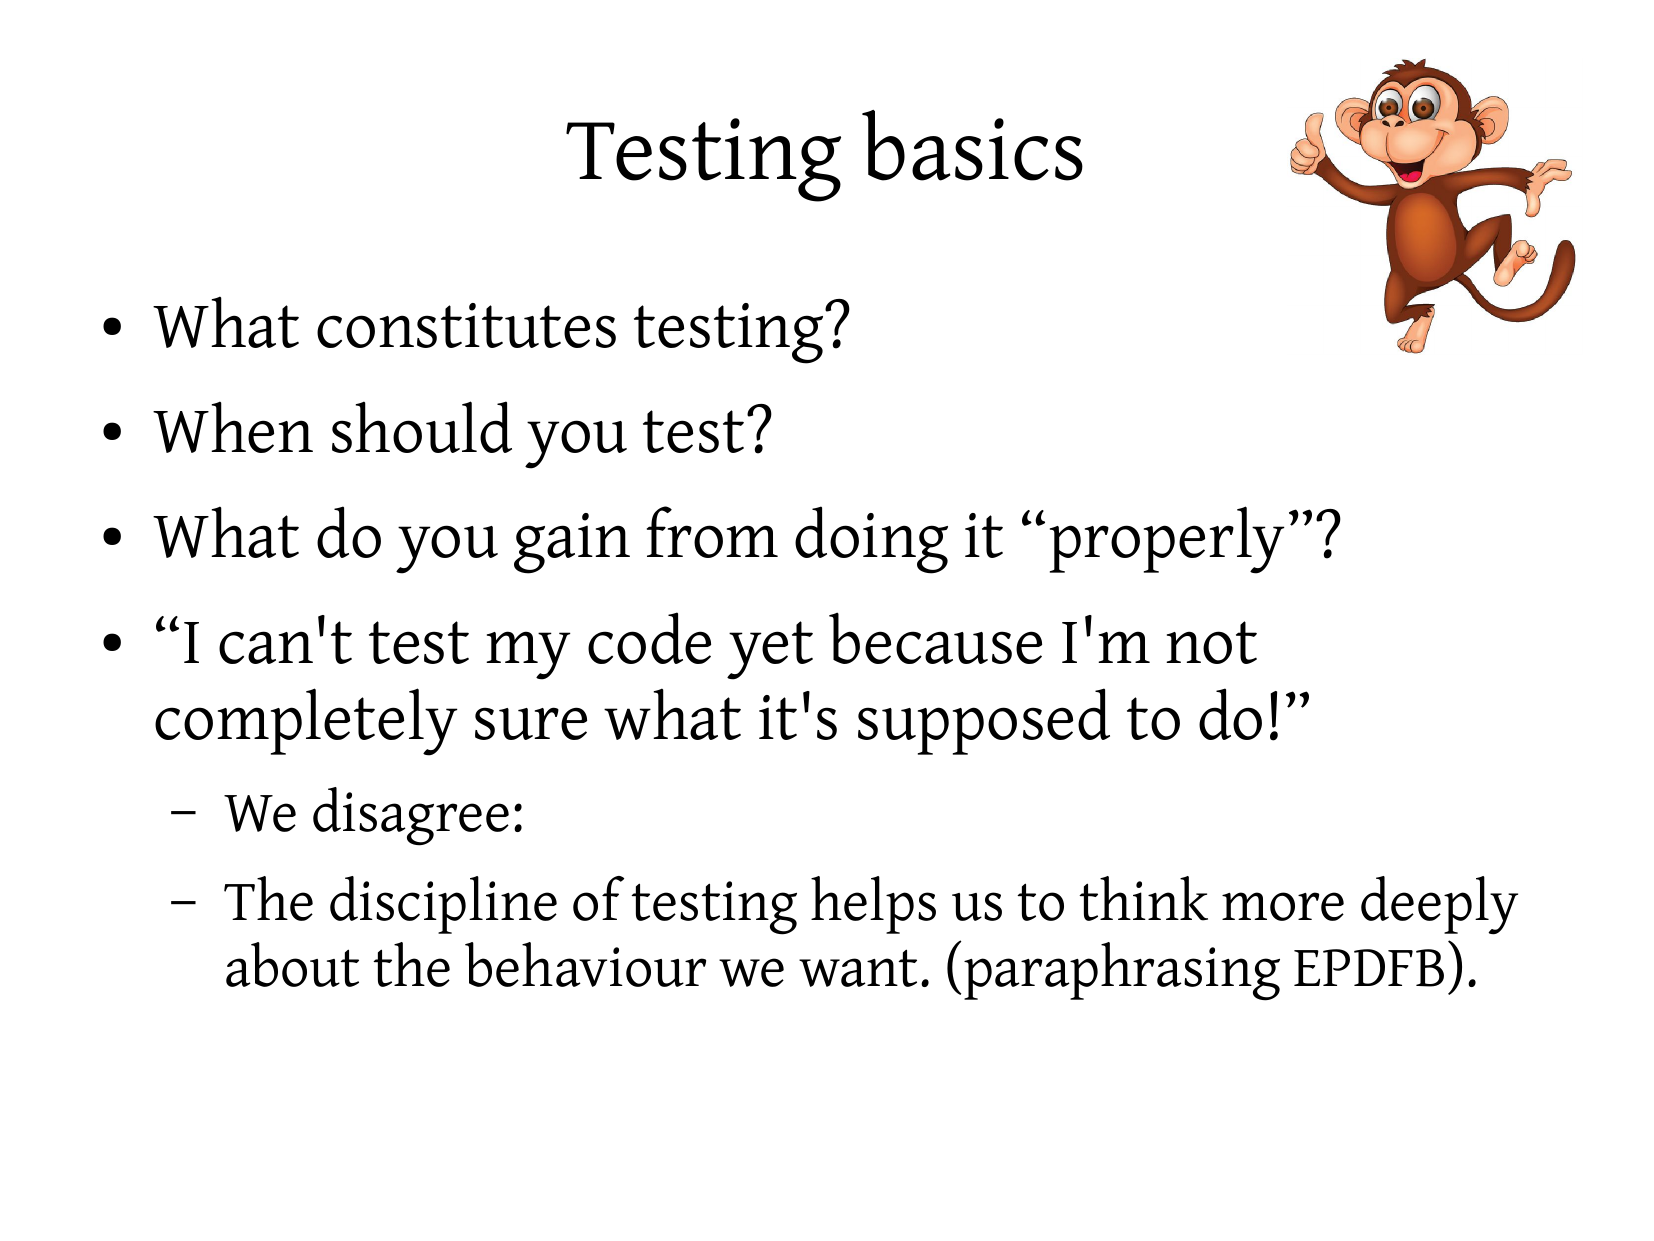

# Testing basics
What constitutes testing?
When should you test?
What do you gain from doing it “properly”?
“I can't test my code yet because I'm not completely sure what it's supposed to do!”
We disagree:
The discipline of testing helps us to think more deeply about the behaviour we want. (paraphrasing EPDFB).